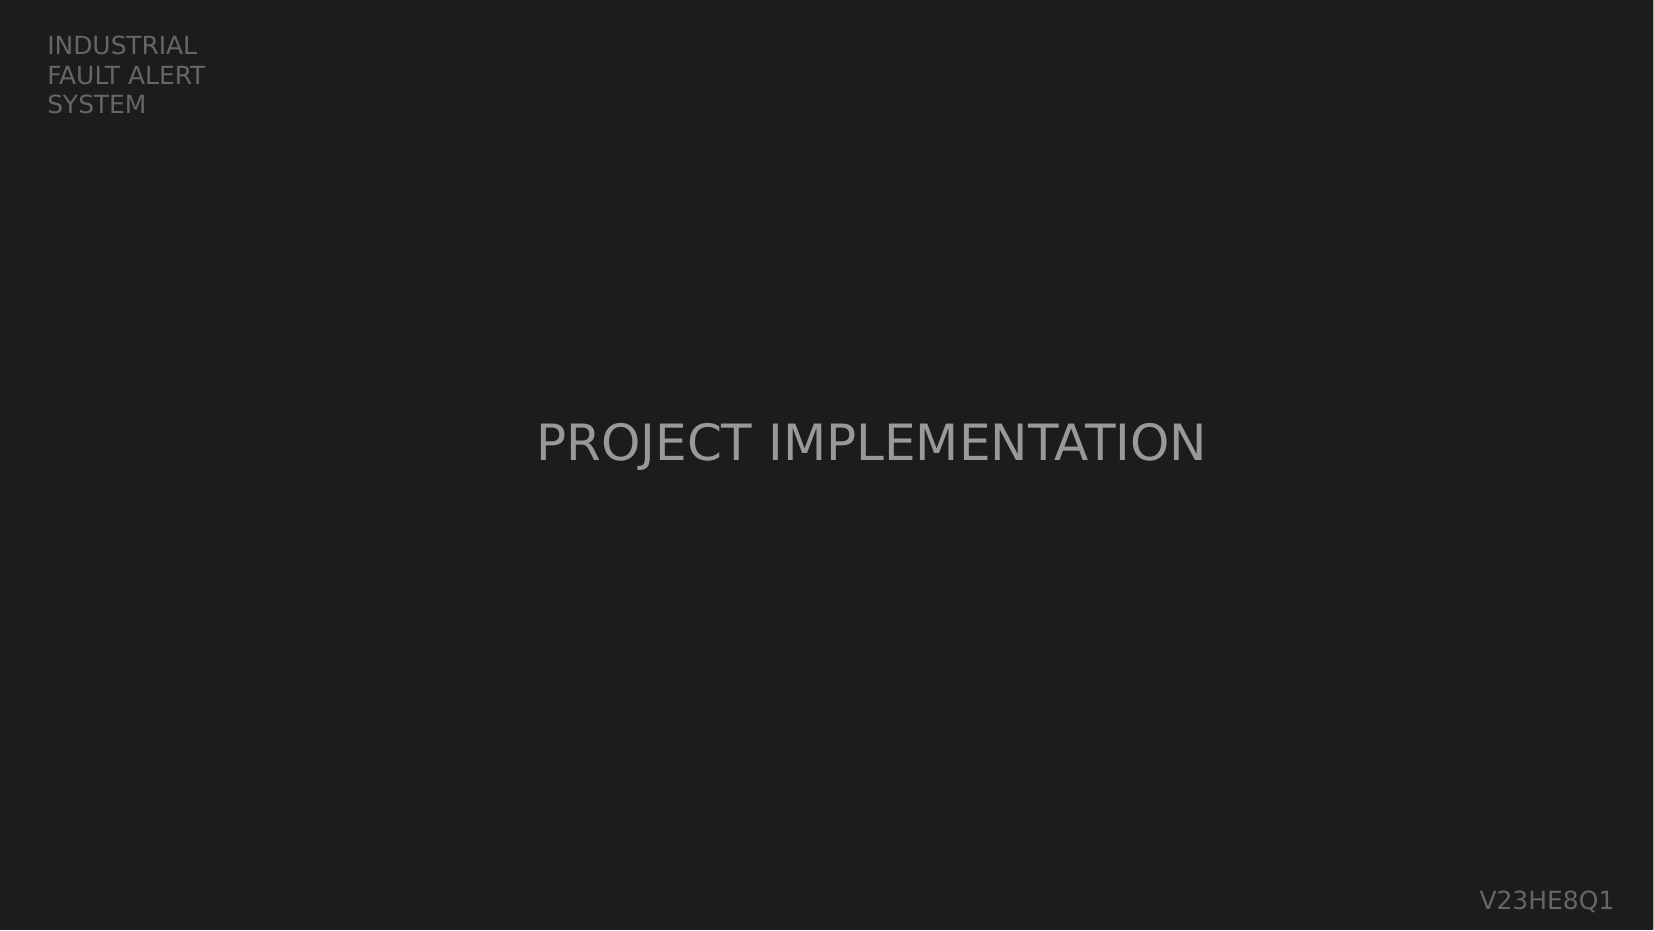

INDUSTRIAL FAULT ALERT SYSTEM
PROJECT IMPLEMENTATION
V23HE8Q1